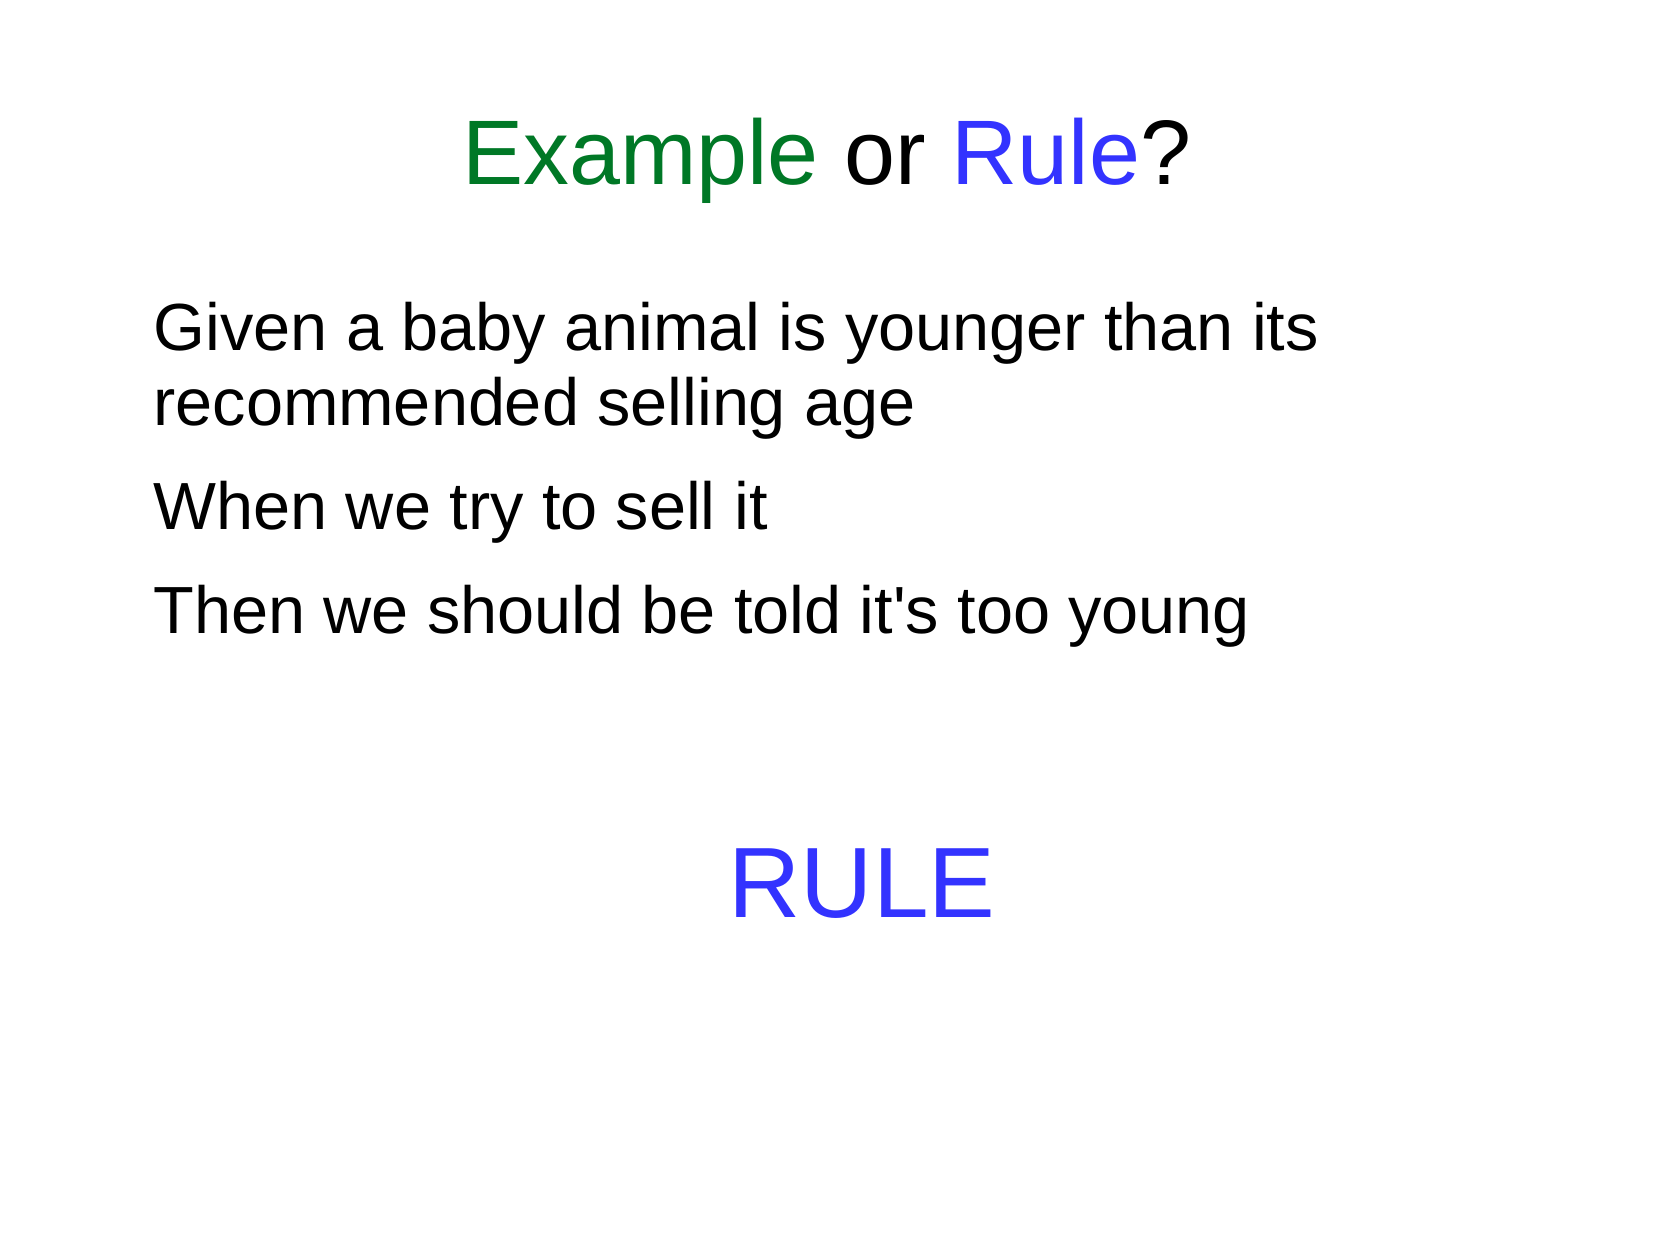

# Example or Rule?
Given a baby animal is younger than its recommended selling age
When we try to sell it
Then we should be told it's too young
RULE